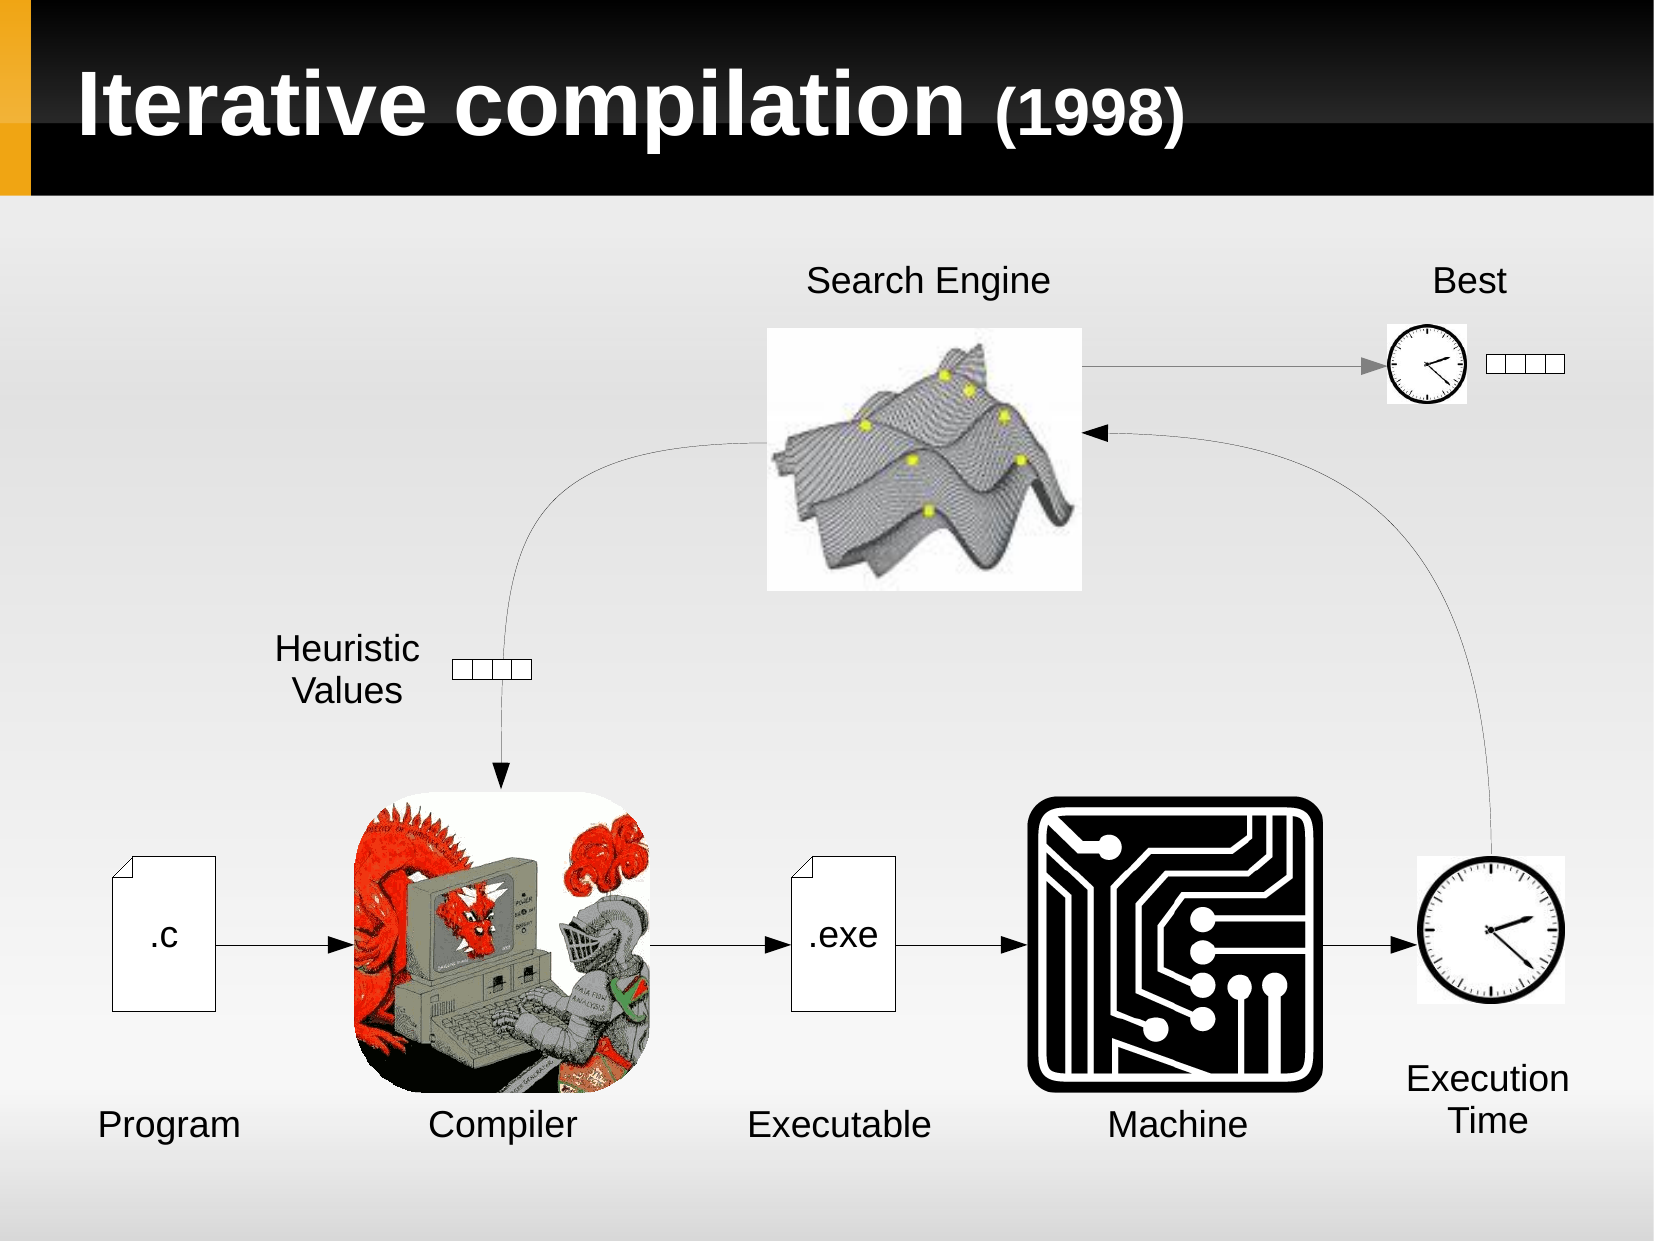

# Iterative compilation (1998)
Search Engine
Best
Heuristic
Values
.c
.exe
Execution
Time
Program
Compiler
Executable
Machine